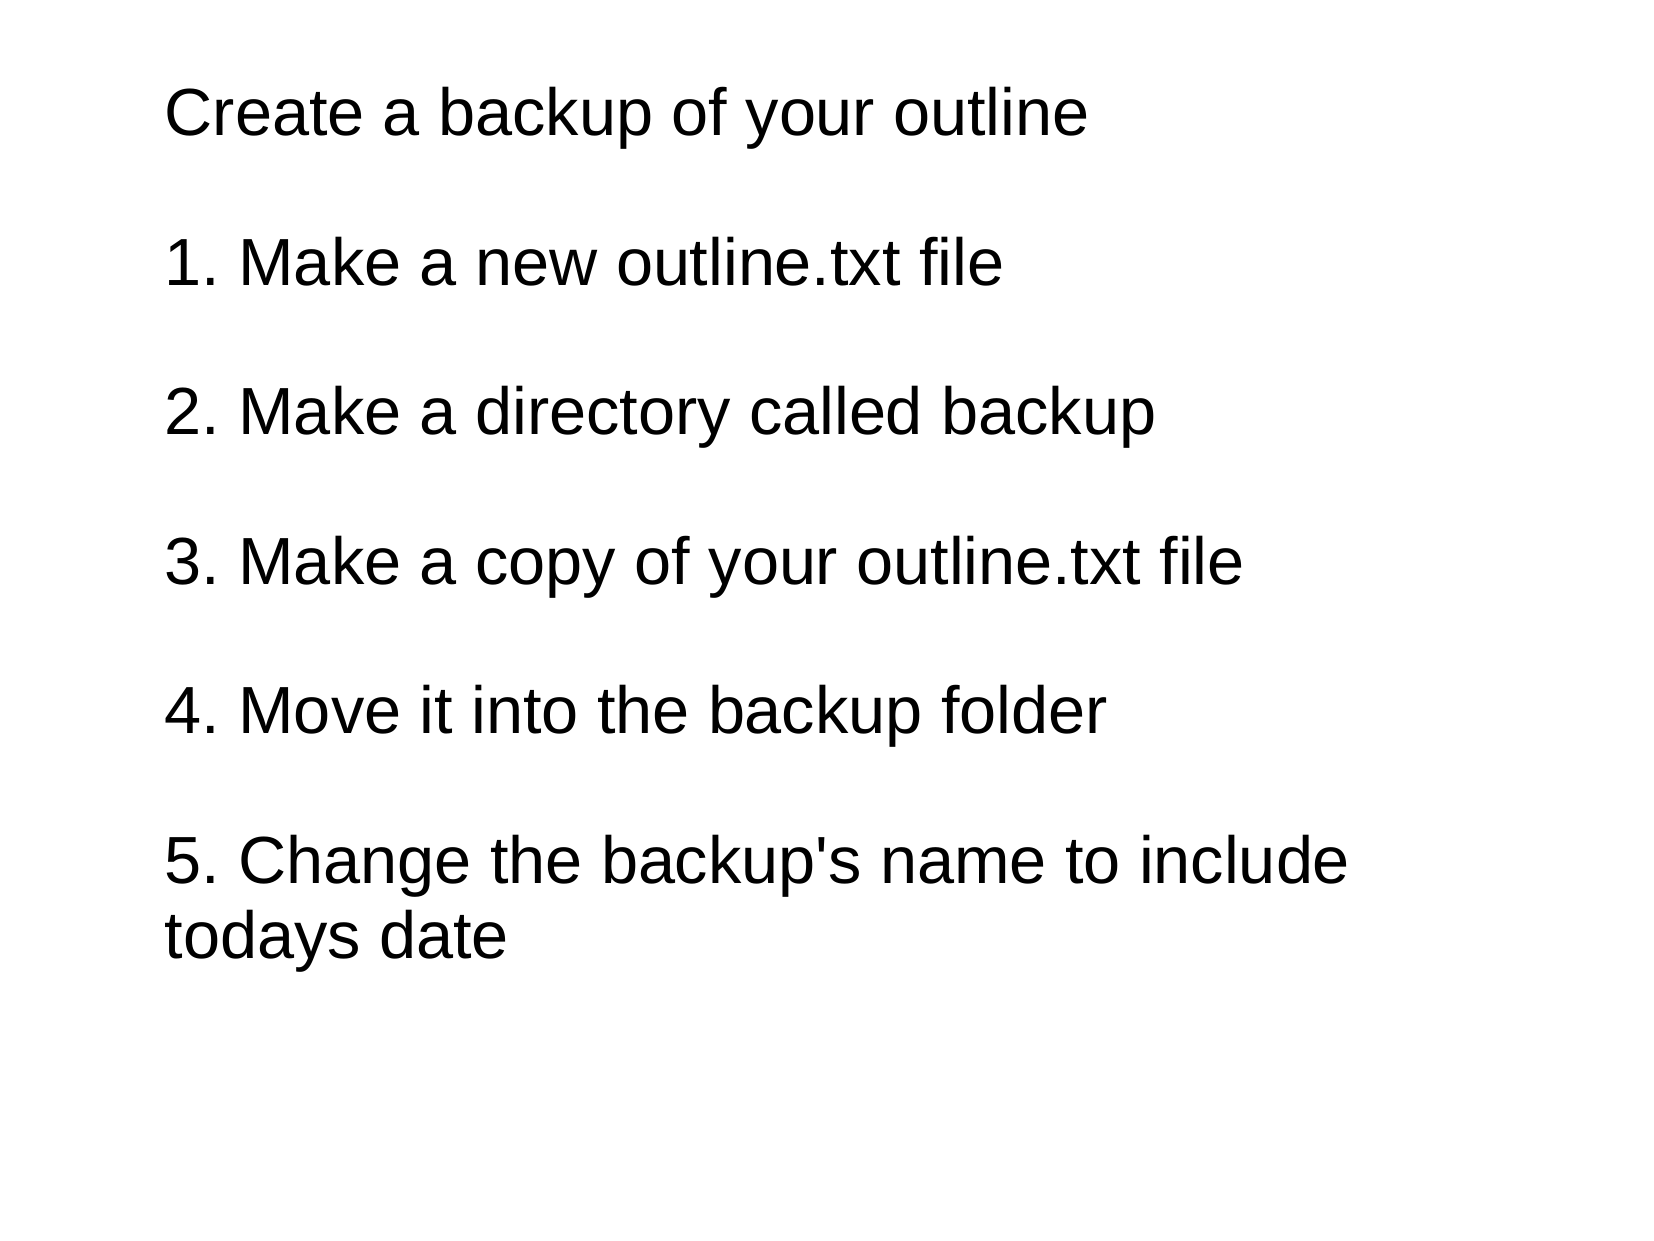

Create a backup of your outline
1. Make a new outline.txt file
2. Make a directory called backup
3. Make a copy of your outline.txt file
4. Move it into the backup folder
5. Change the backup's name to include todays date